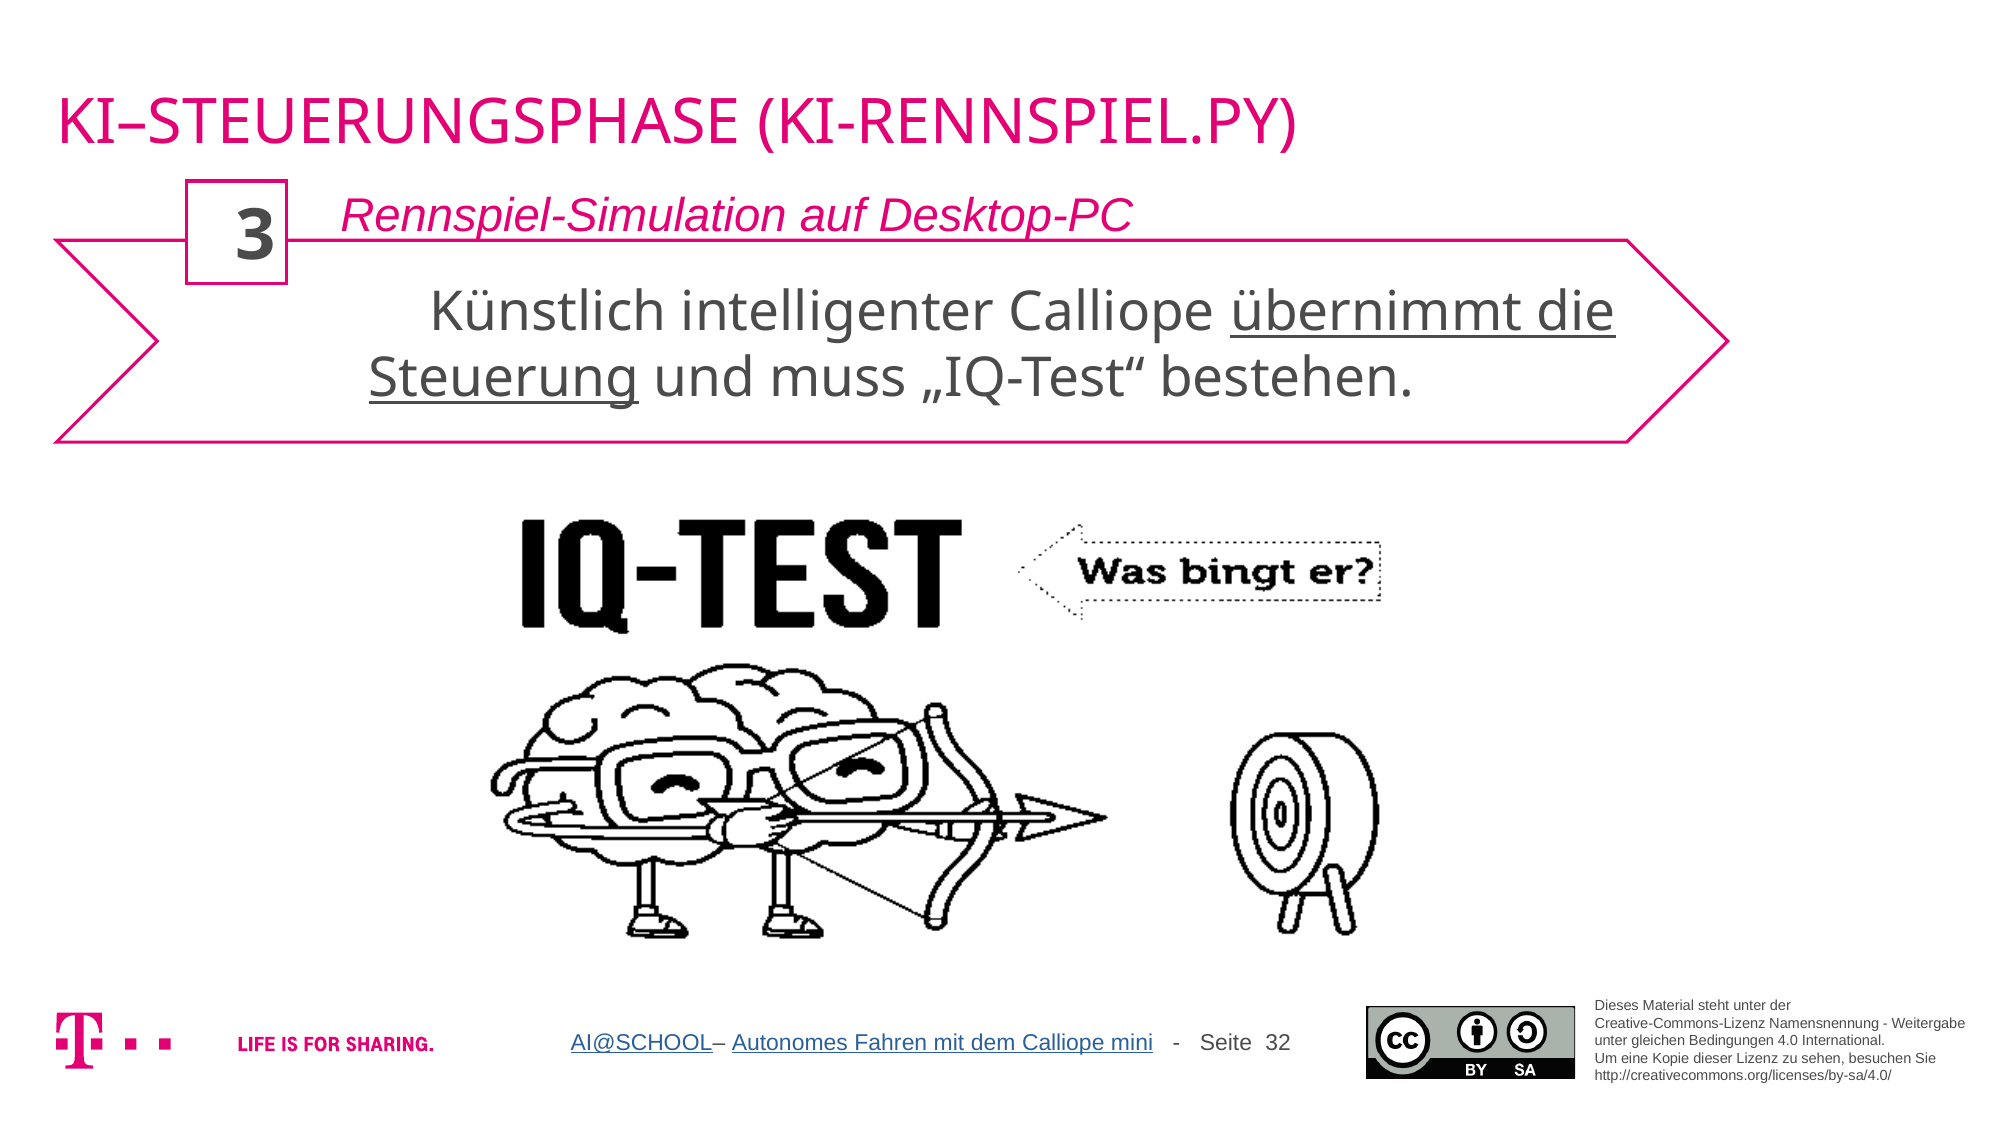

# KI–Steuerungsphase (ki-rennspiel.py)
3
Künstlich intelligenter Calliope übernimmt die Steuerung und muss „IQ-Test“ bestehen.
Rennspiel-Simulation auf Desktop-PC